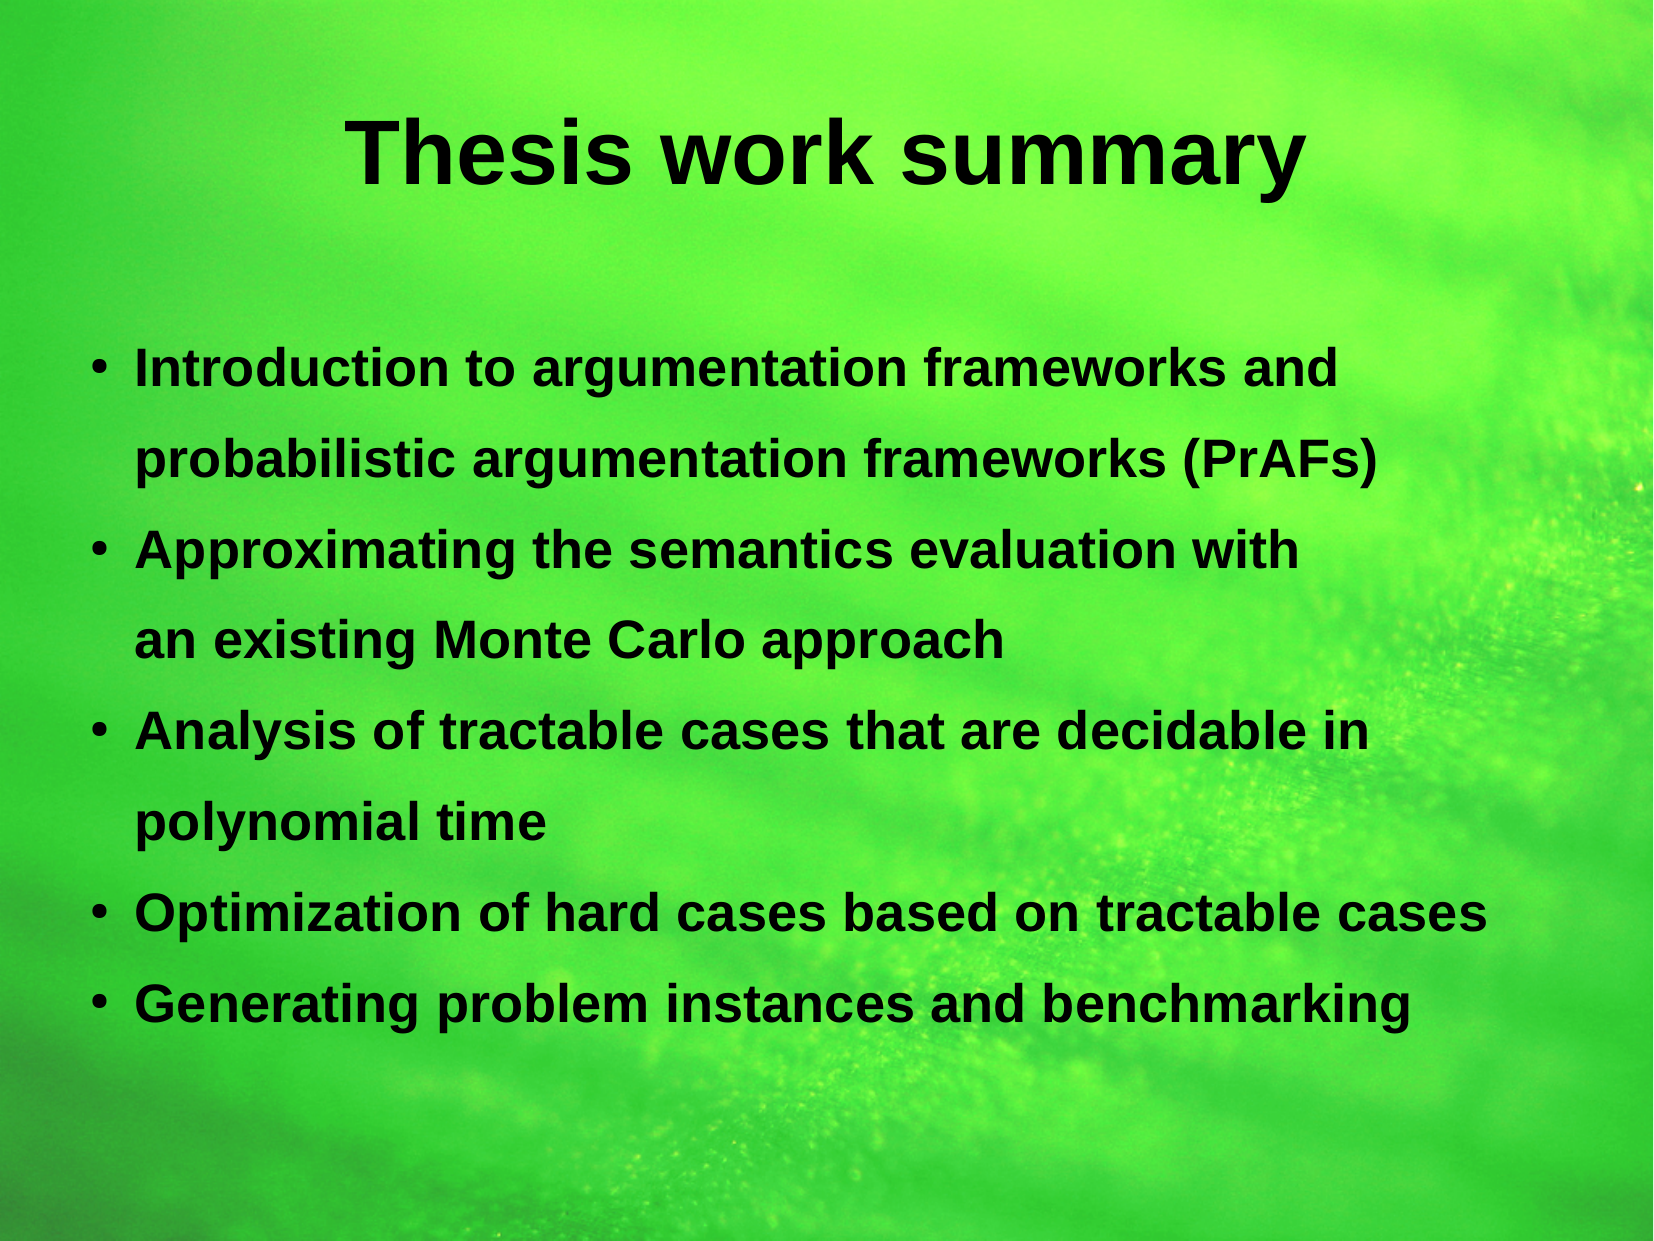

# Thesis work summary
Introduction to argumentation frameworks and probabilistic argumentation frameworks (PrAFs)
Approximating the semantics evaluation with
an existing Monte Carlo approach
Analysis of tractable cases that are decidable in polynomial time
Optimization of hard cases based on tractable cases
Generating problem instances and benchmarking